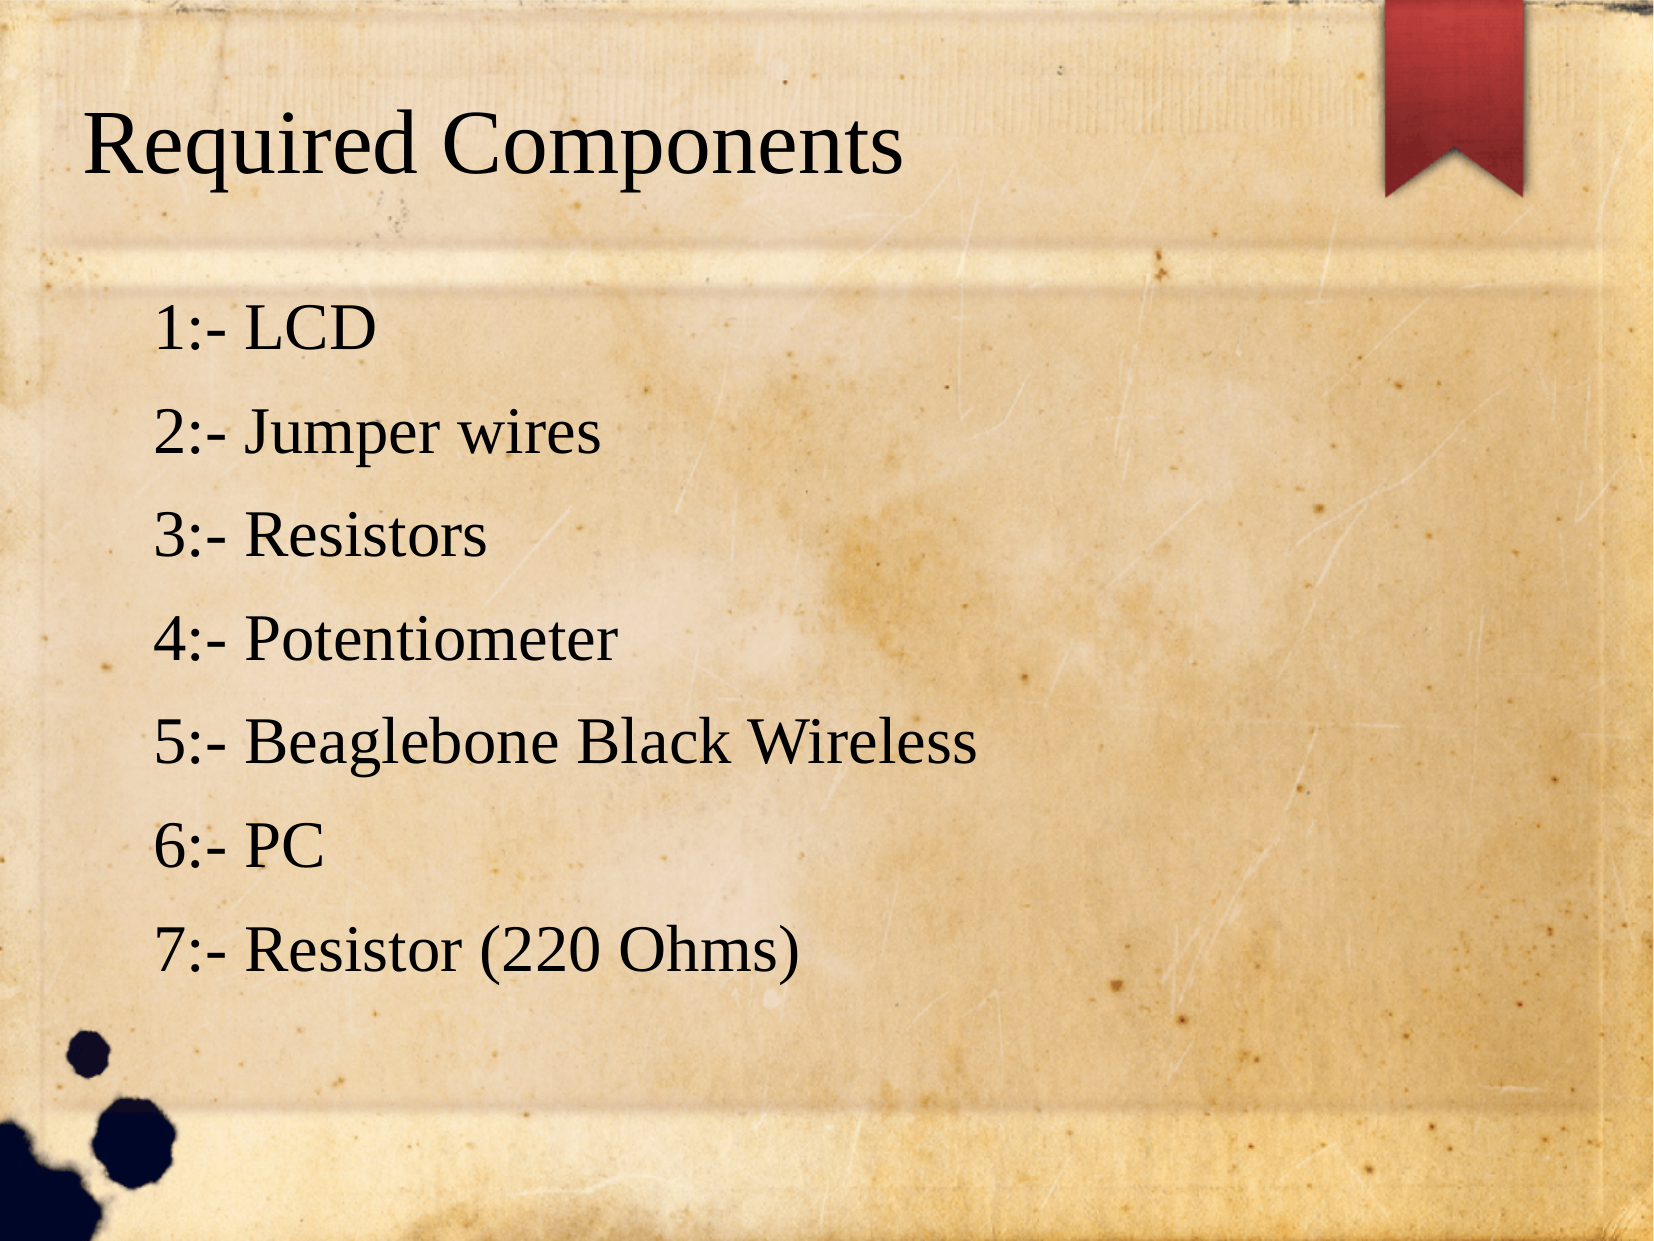

# Required Components
1:- LCD
2:- Jumper wires
3:- Resistors
4:- Potentiometer
5:- Beaglebone Black Wireless
6:- PC
7:- Resistor (220 Ohms)